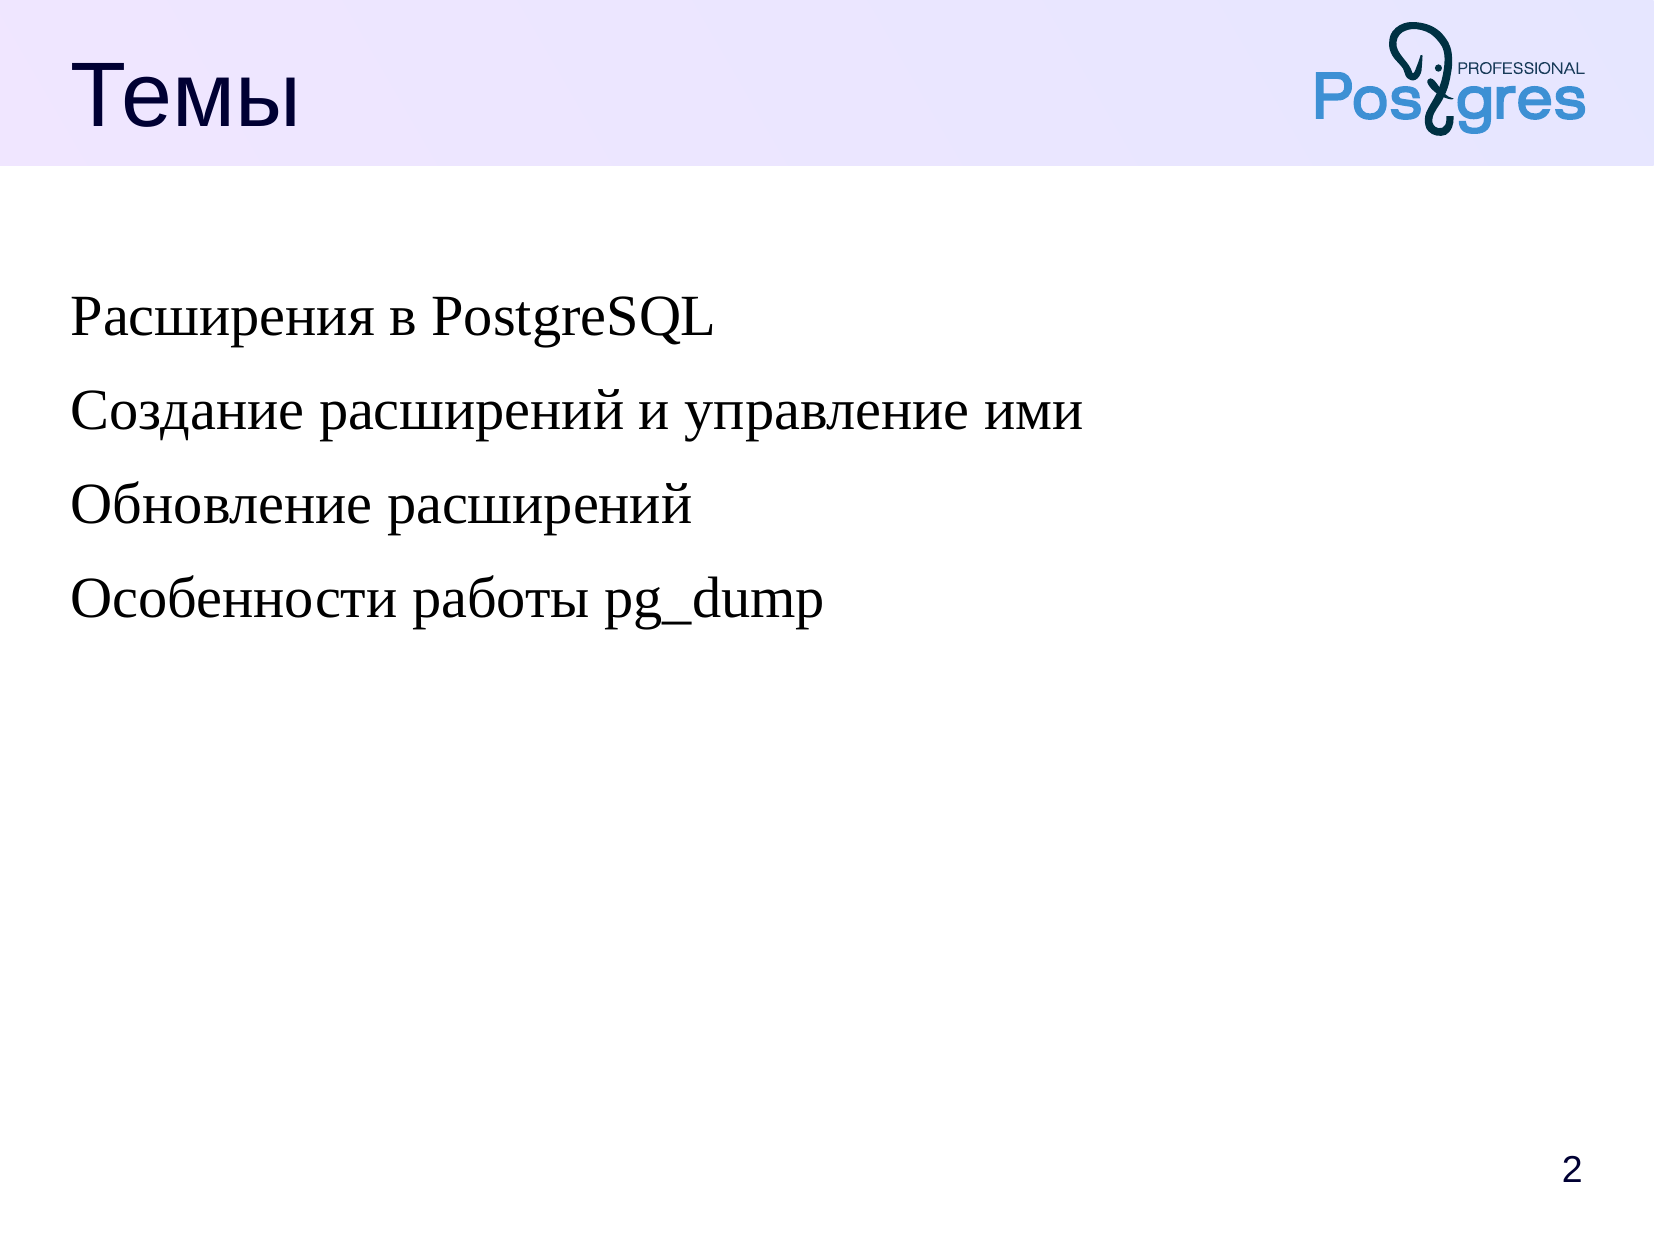

# Темы
Расширения в PostgreSQL
Создание расширений и управление ими
Обновление расширений
Особенности работы pg_dump